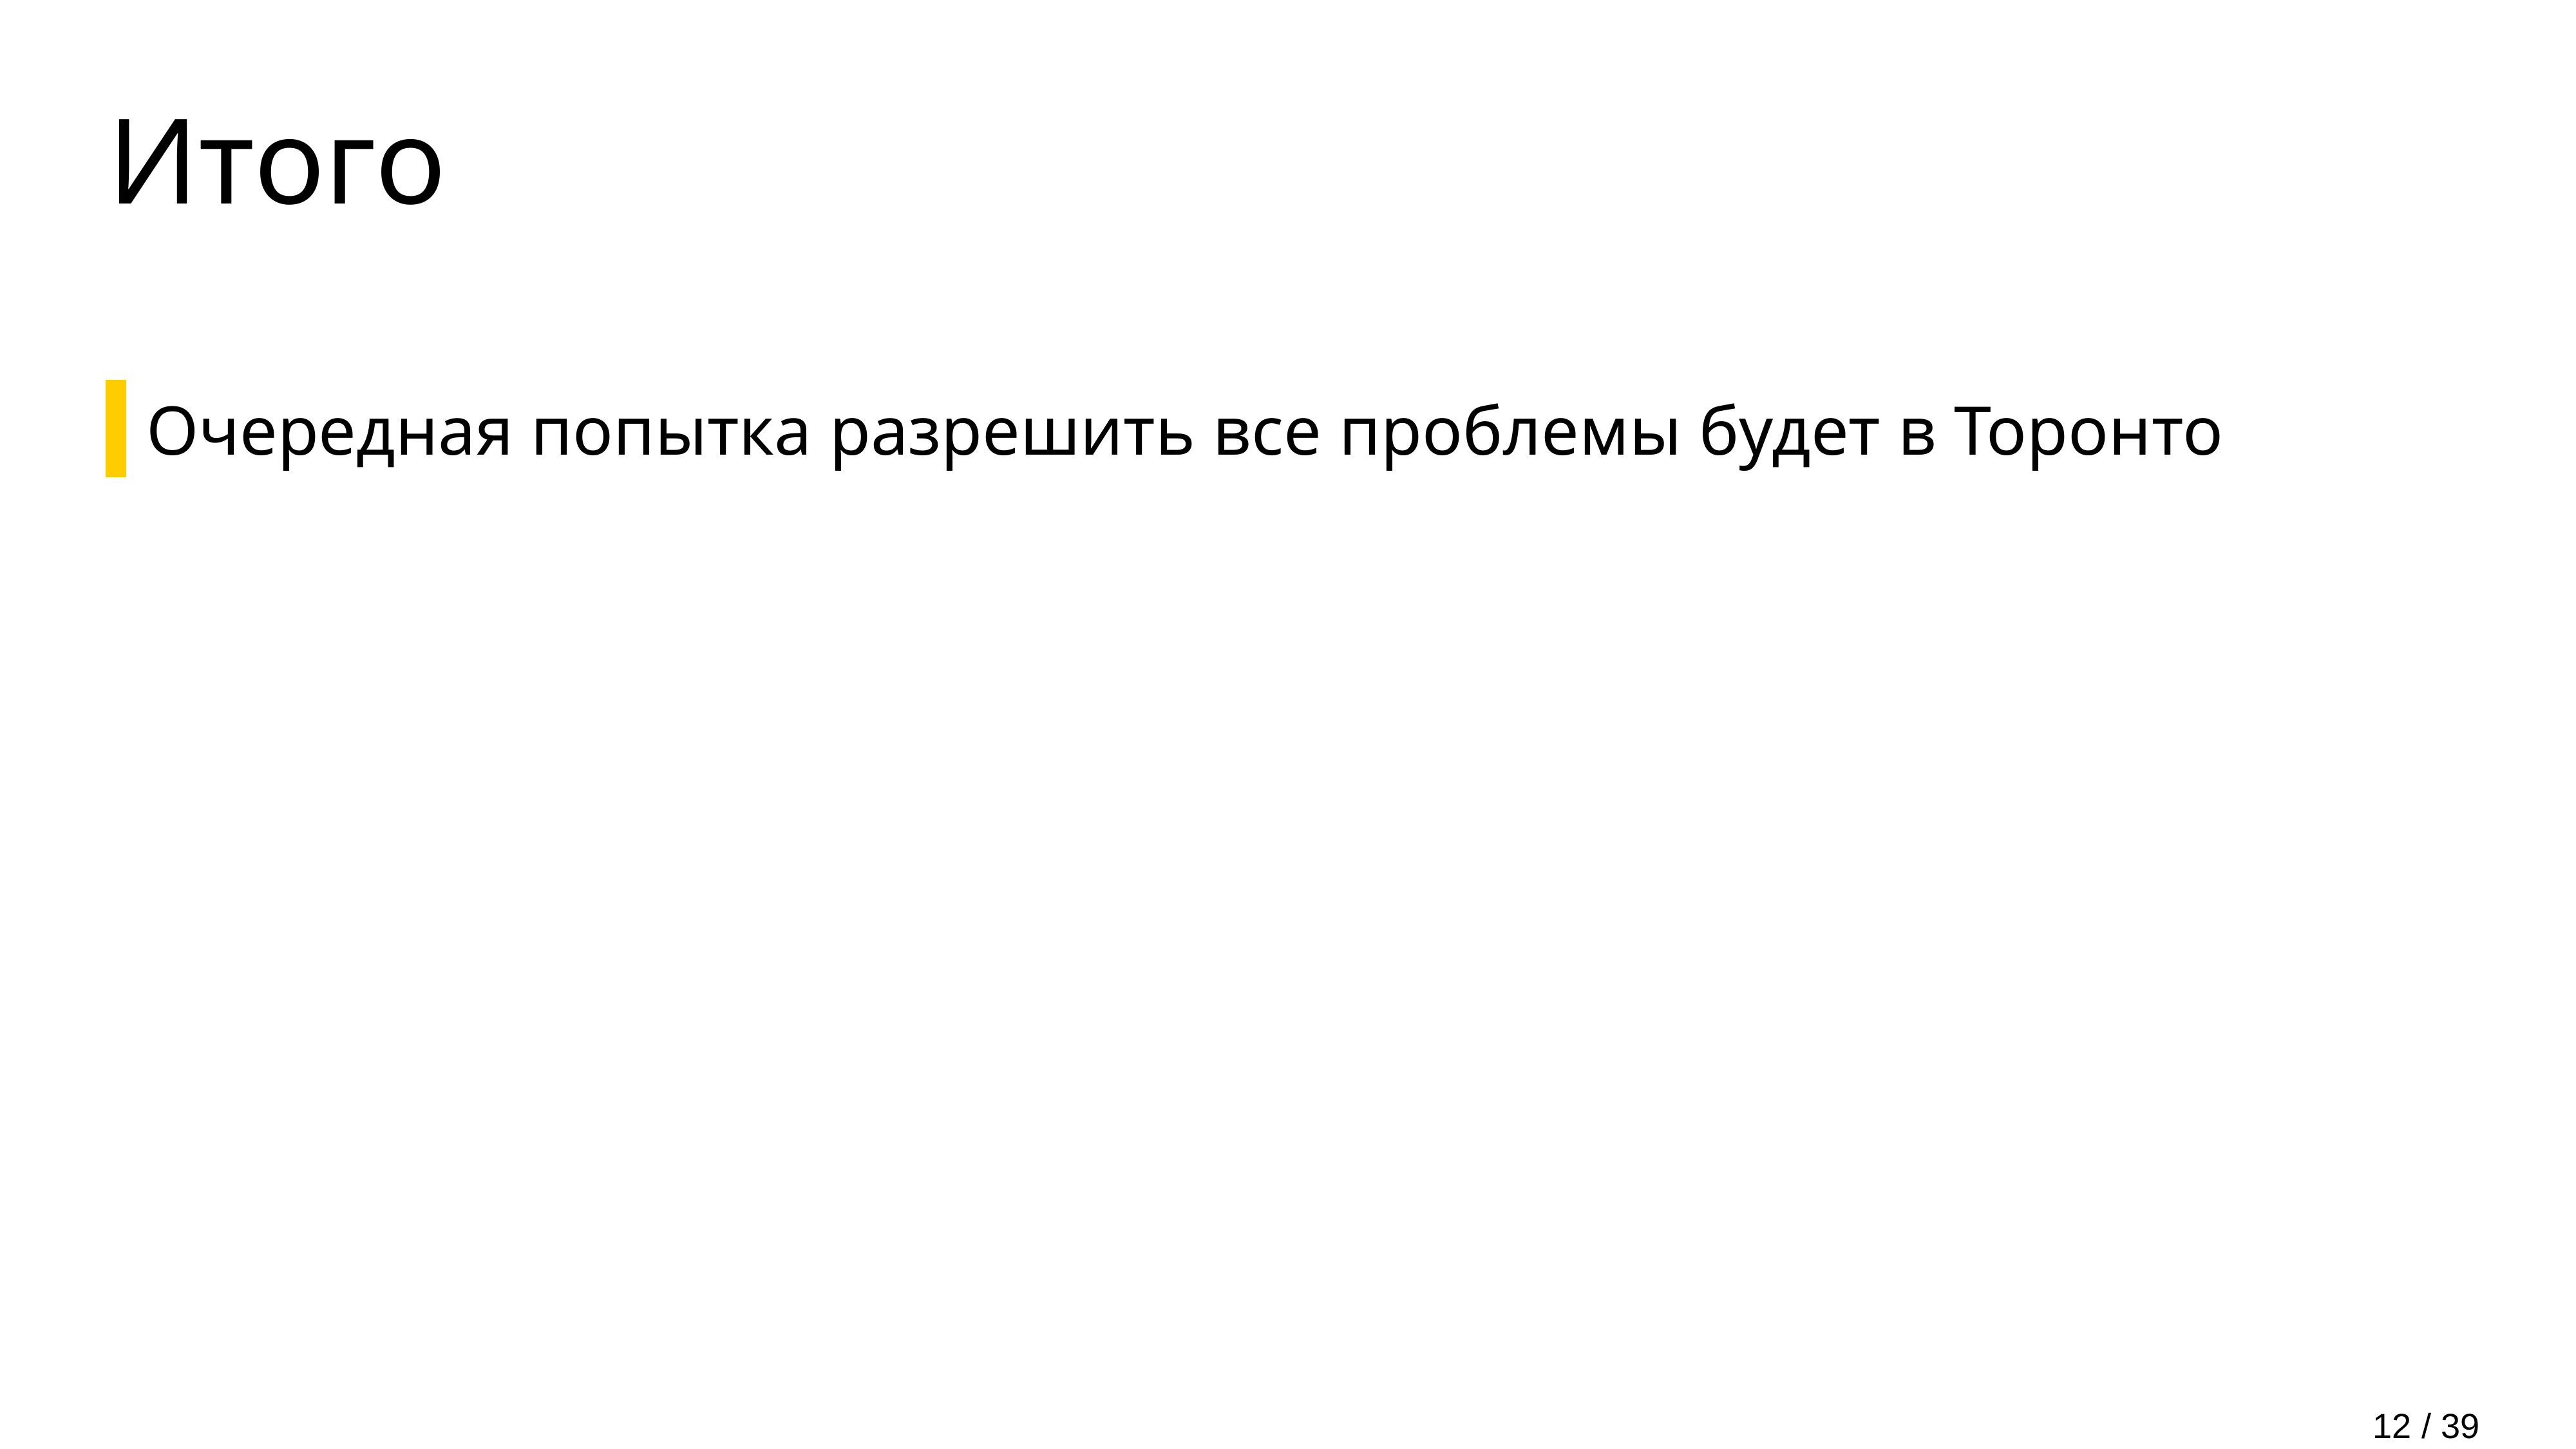

# Итого
 Очередная попытка разрешить все проблемы будет в Торонто